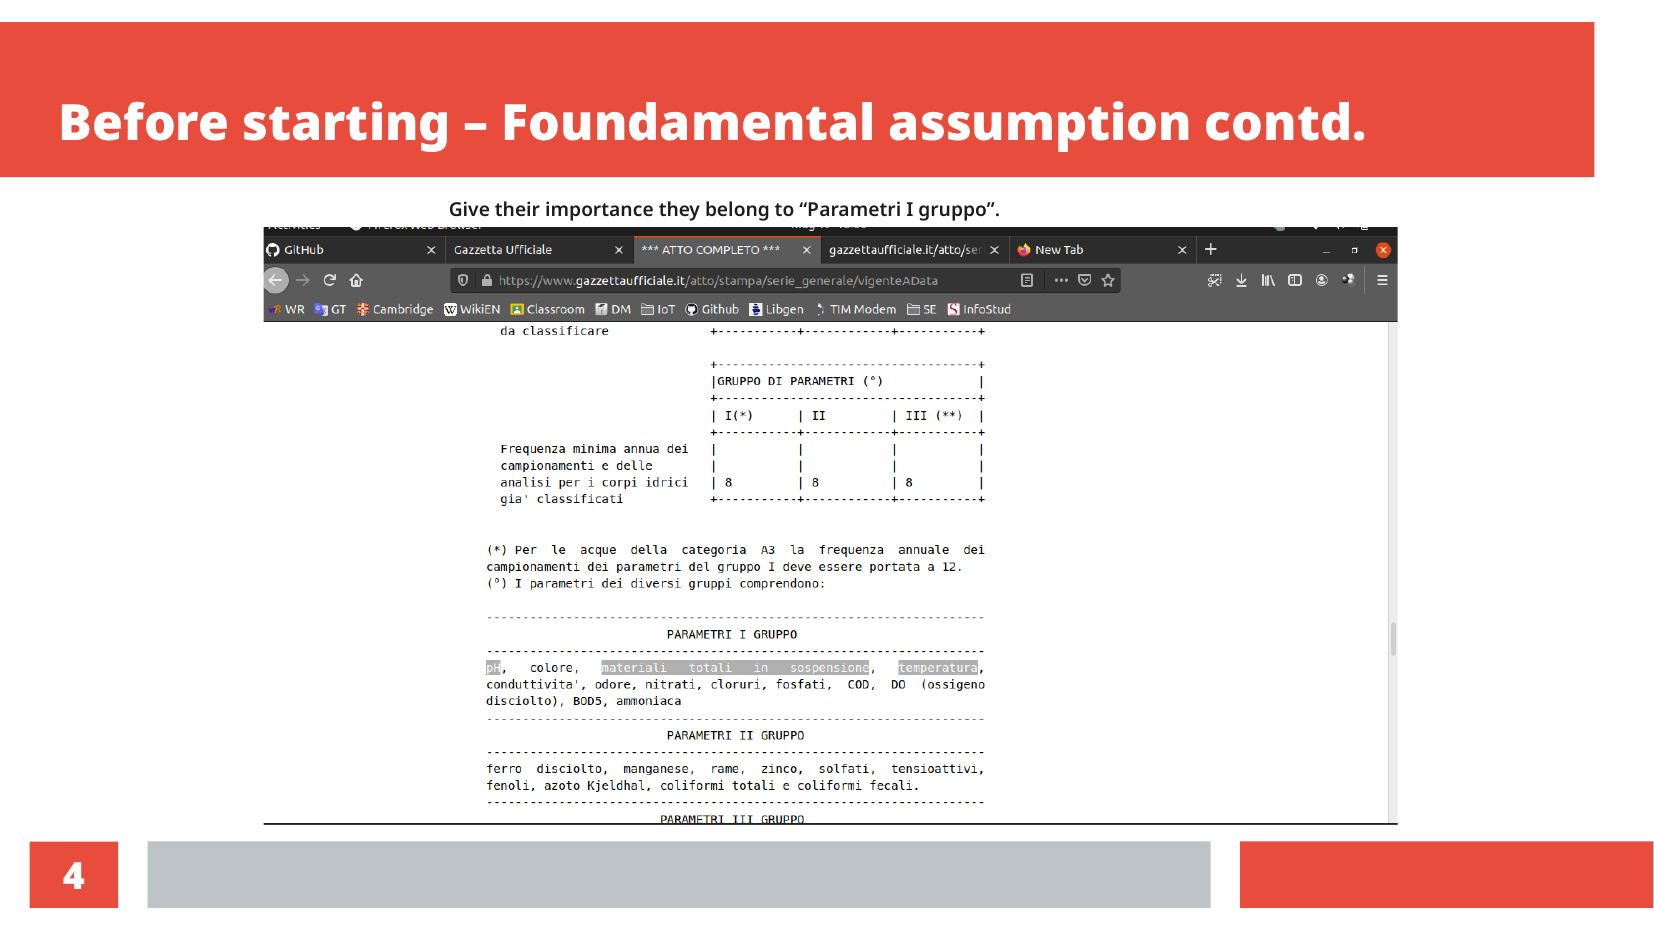

# Before starting – Foundamental assumption contd.
Give their importance they belong to “Parametri I gruppo”.
4